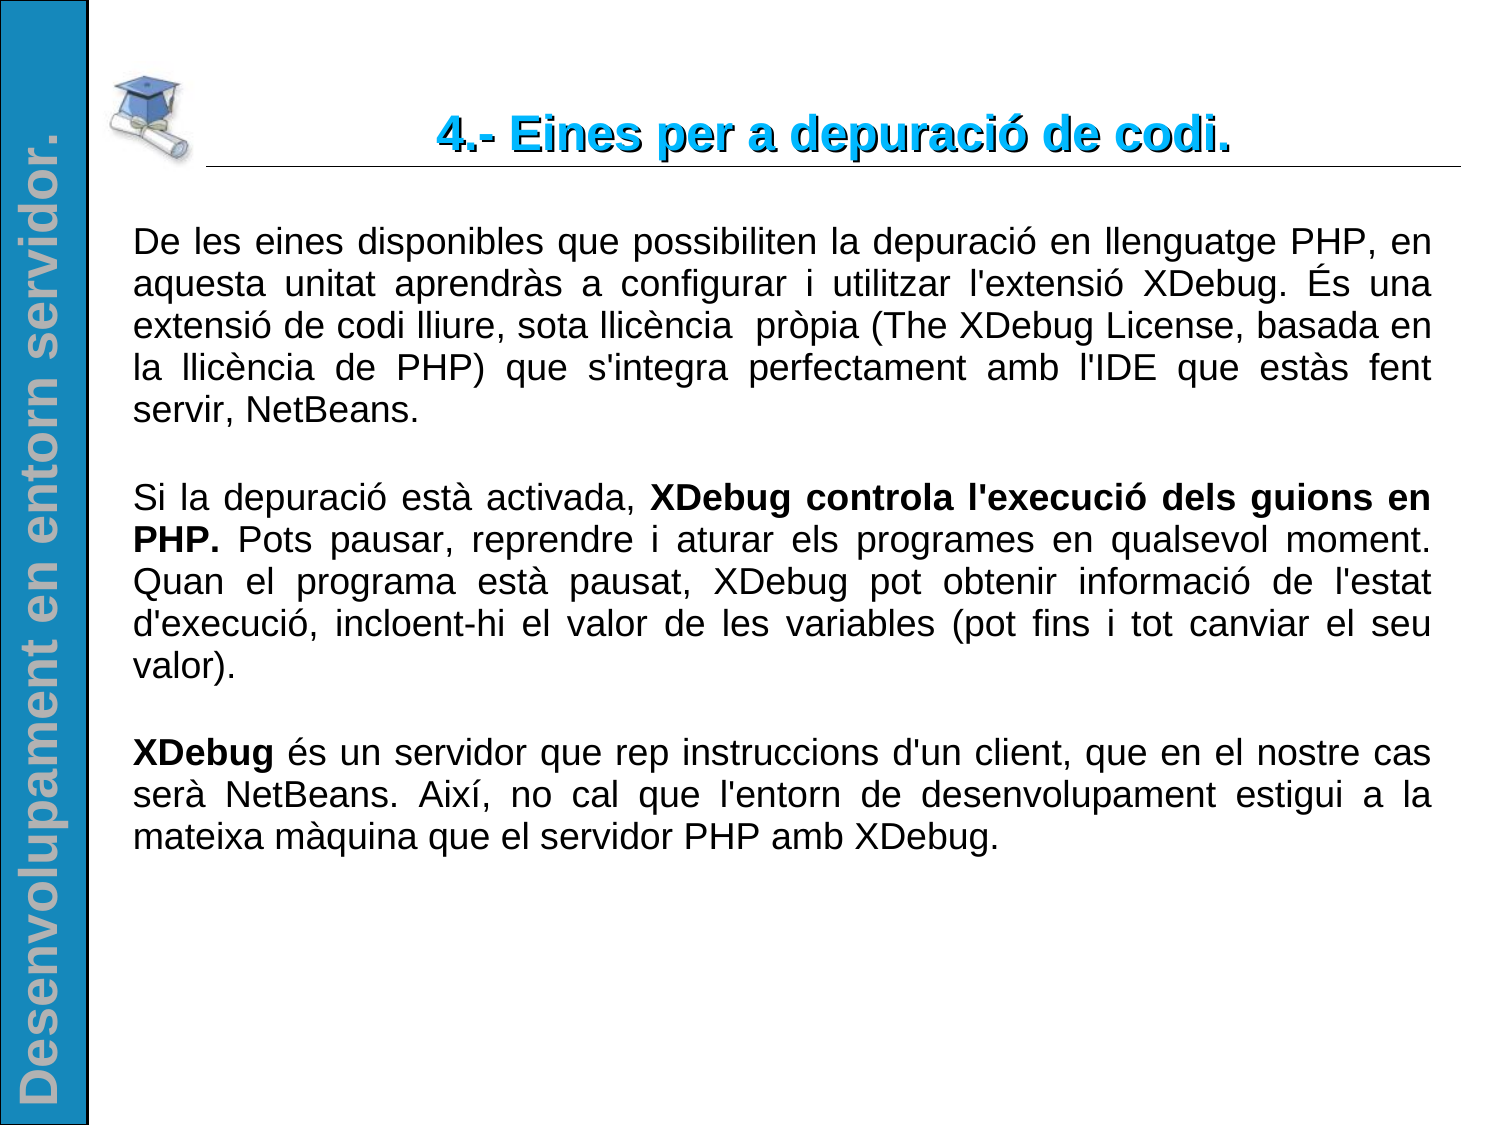

# 4.- Eines per a depuració de codi.
De les eines disponibles que possibiliten la depuració en llenguatge PHP, en aquesta unitat aprendràs a configurar i utilitzar l'extensió XDebug. És una extensió de codi lliure, sota llicència pròpia (The XDebug License, basada en la llicència de PHP) que s'integra perfectament amb l'IDE que estàs fent servir, NetBeans.
Si la depuració està activada, XDebug controla l'execució dels guions en PHP. Pots pausar, reprendre i aturar els programes en qualsevol moment. Quan el programa està pausat, XDebug pot obtenir informació de l'estat d'execució, incloent-hi el valor de les variables (pot fins i tot canviar el seu valor).
XDebug és un servidor que rep instruccions d'un client, que en el nostre cas serà NetBeans. Així, no cal que l'entorn de desenvolupament estigui a la mateixa màquina que el servidor PHP amb XDebug.